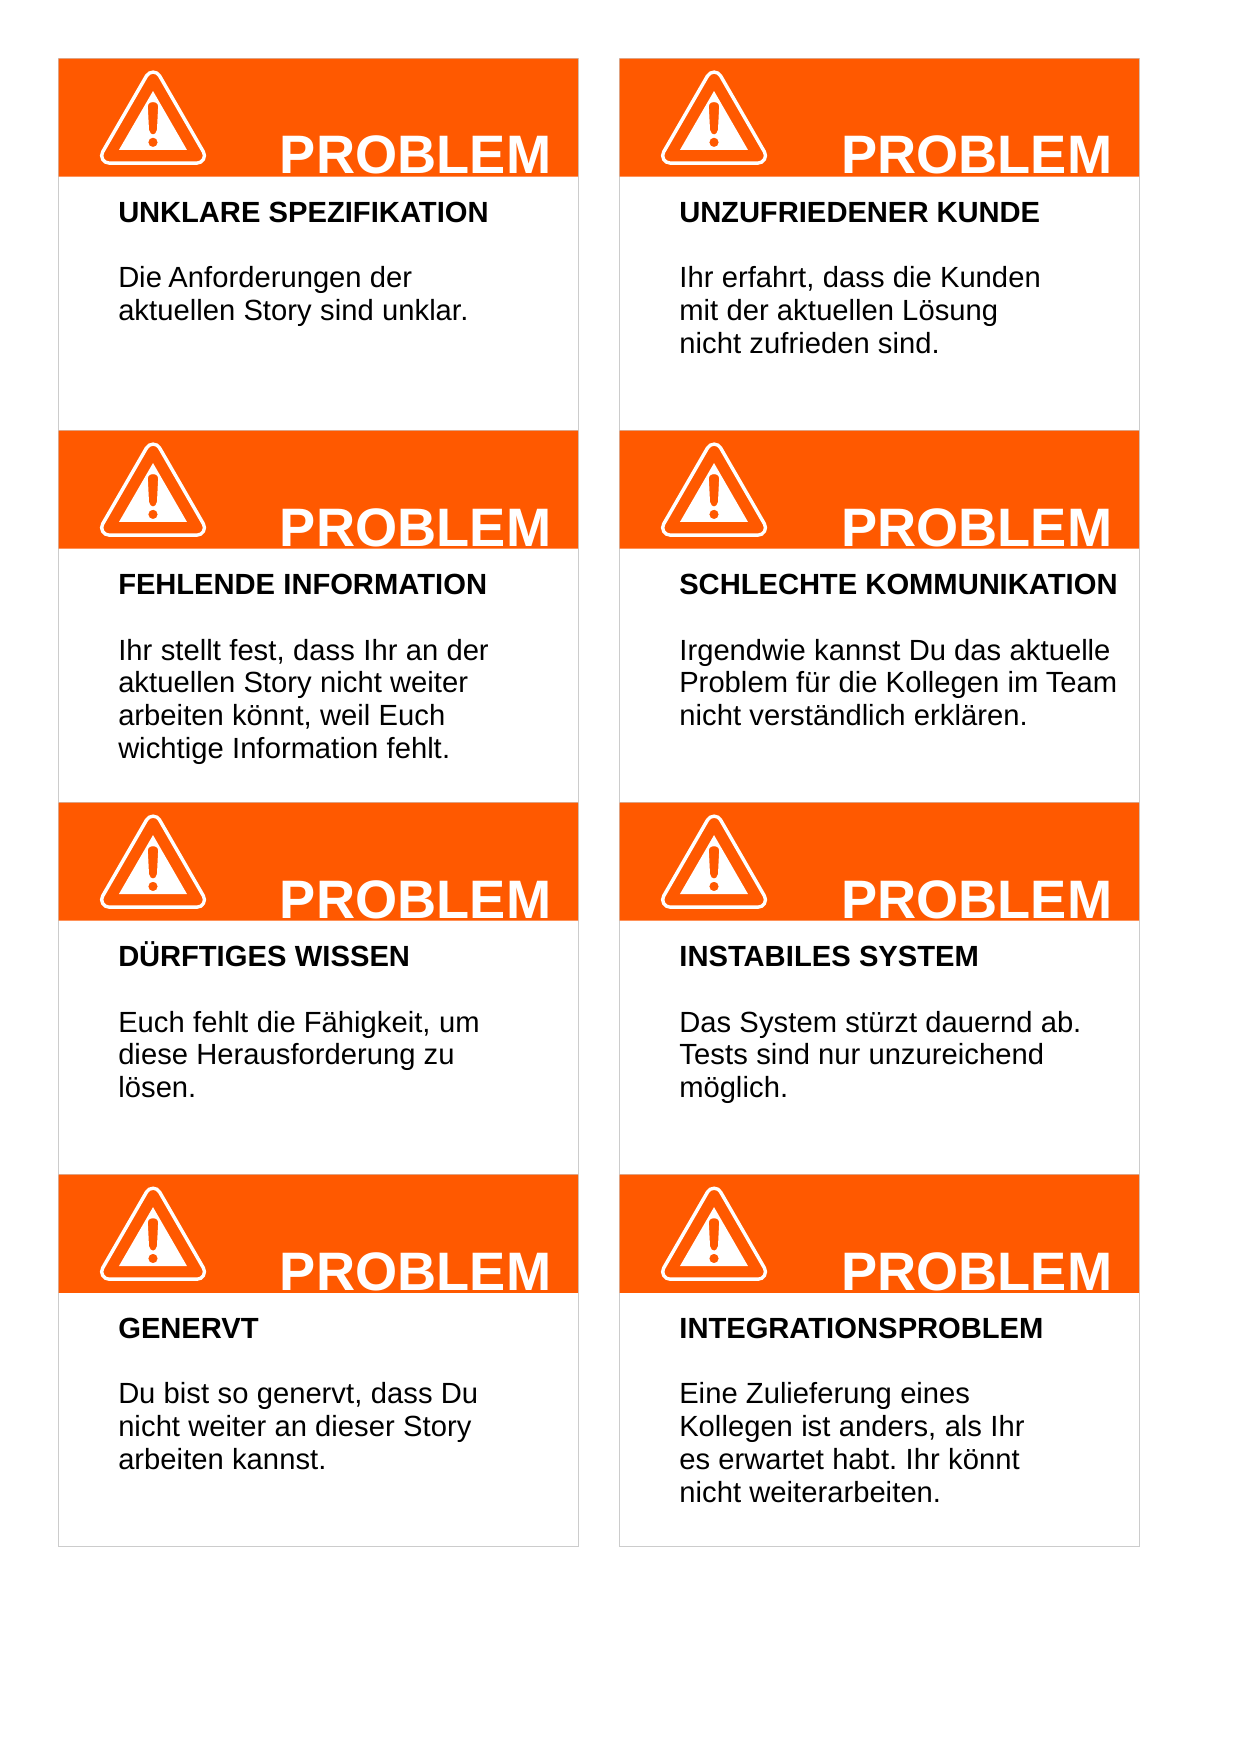

PROBLEM
PROBLEM
UNKLARE SPEZIFIKATION
Die Anforderungen der aktuellen Story sind unklar.
UNZUFRIEDENER KUNDE
Ihr erfahrt, dass die Kunden mit der aktuellen Lösung nicht zufrieden sind.
PROBLEM
PROBLEM
FEHLENDE INFORMATION
Ihr stellt fest, dass Ihr an der aktuellen Story nicht weiter arbeiten könnt, weil Euch wichtige Information fehlt.
SCHLECHTE KOMMUNIKATION
Irgendwie kannst Du das aktuelle Problem für die Kollegen im Team nicht verständlich erklären.
PROBLEM
PROBLEM
DÜRFTIGES WISSEN
Euch fehlt die Fähigkeit, um diese Herausforderung zu lösen.
INSTABILES SYSTEM
Das System stürzt dauernd ab. Tests sind nur unzureichend möglich.
PROBLEM
PROBLEM
GENERVT
Du bist so genervt, dass Du nicht weiter an dieser Story arbeiten kannst.
INTEGRATIONSPROBLEM
Eine Zulieferung eines Kollegen ist anders, als Ihr es erwartet habt. Ihr könnt nicht weiterarbeiten.